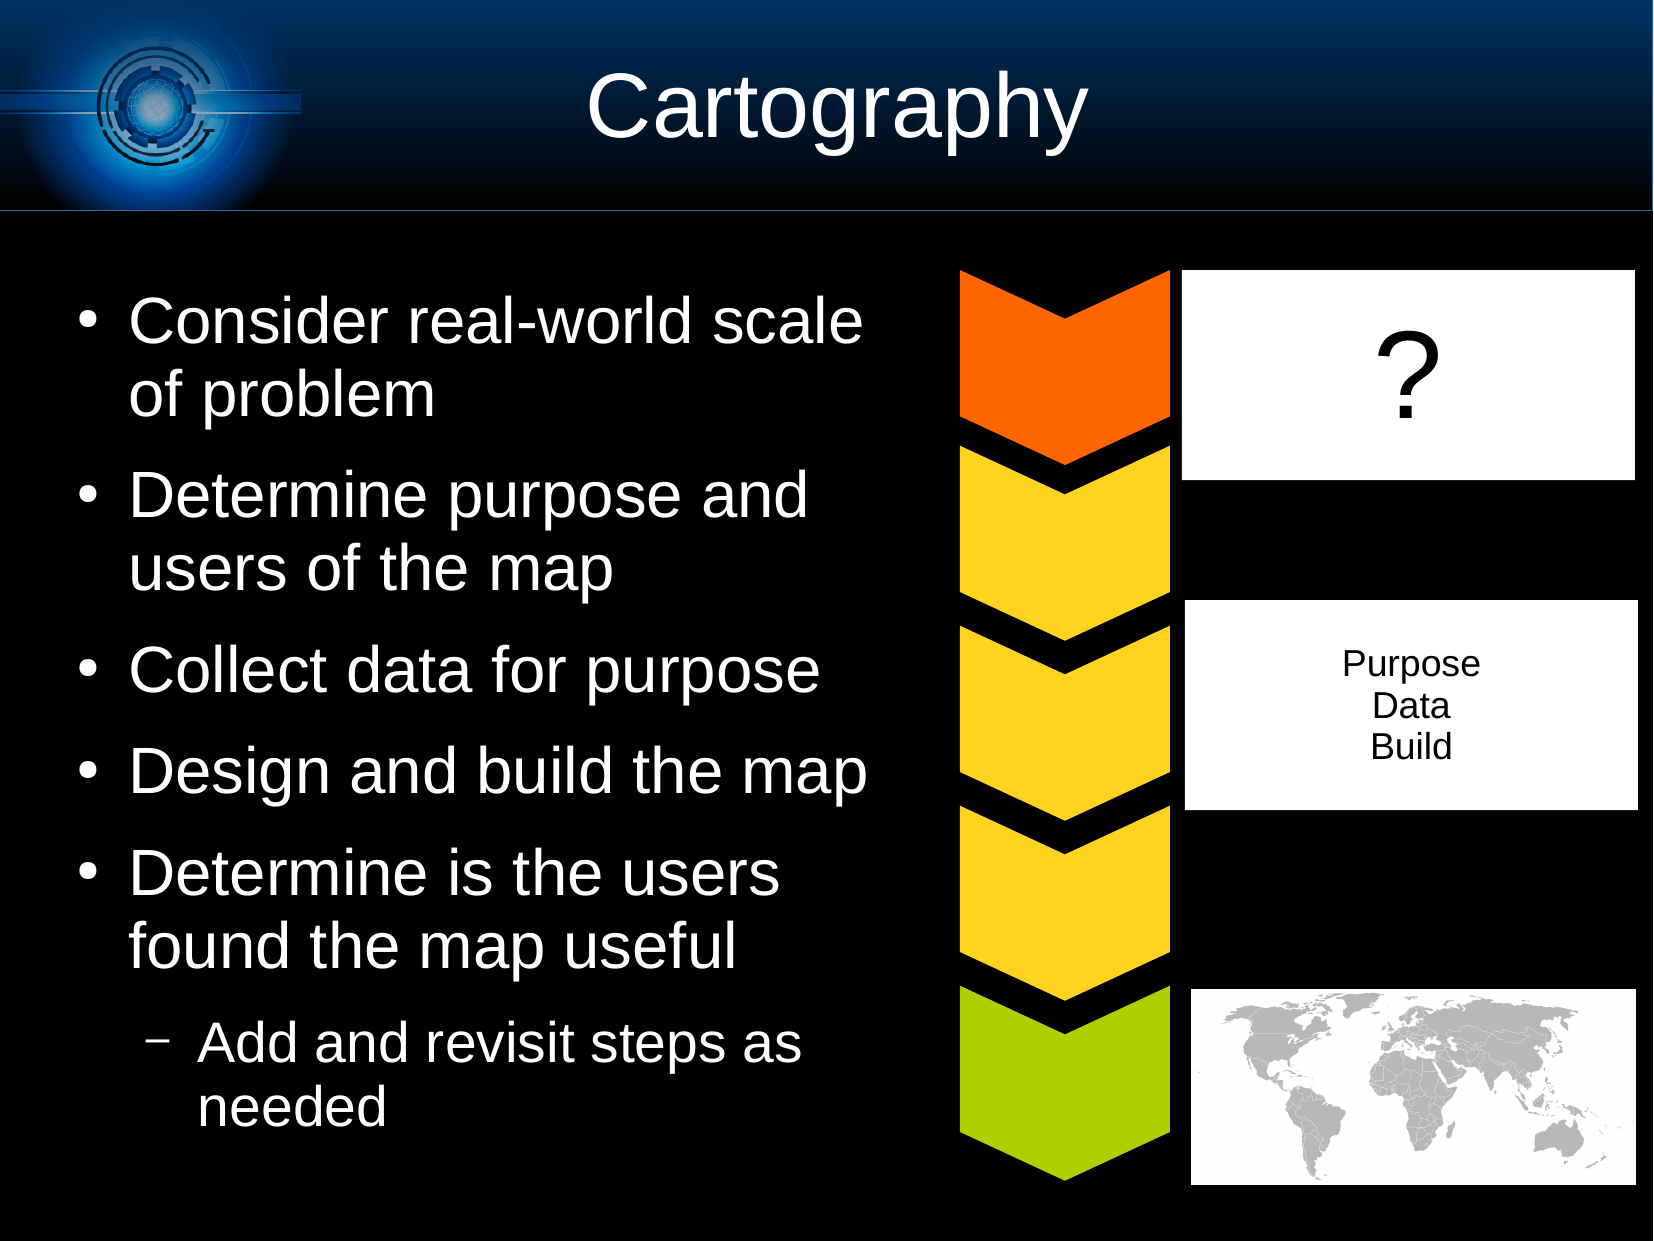

# Cartography
?
Consider real-world scale of problem
Determine purpose and users of the map
Collect data for purpose
Design and build the map
Determine is the users found the map useful
Add and revisit steps as needed
Purpose
Data
Build